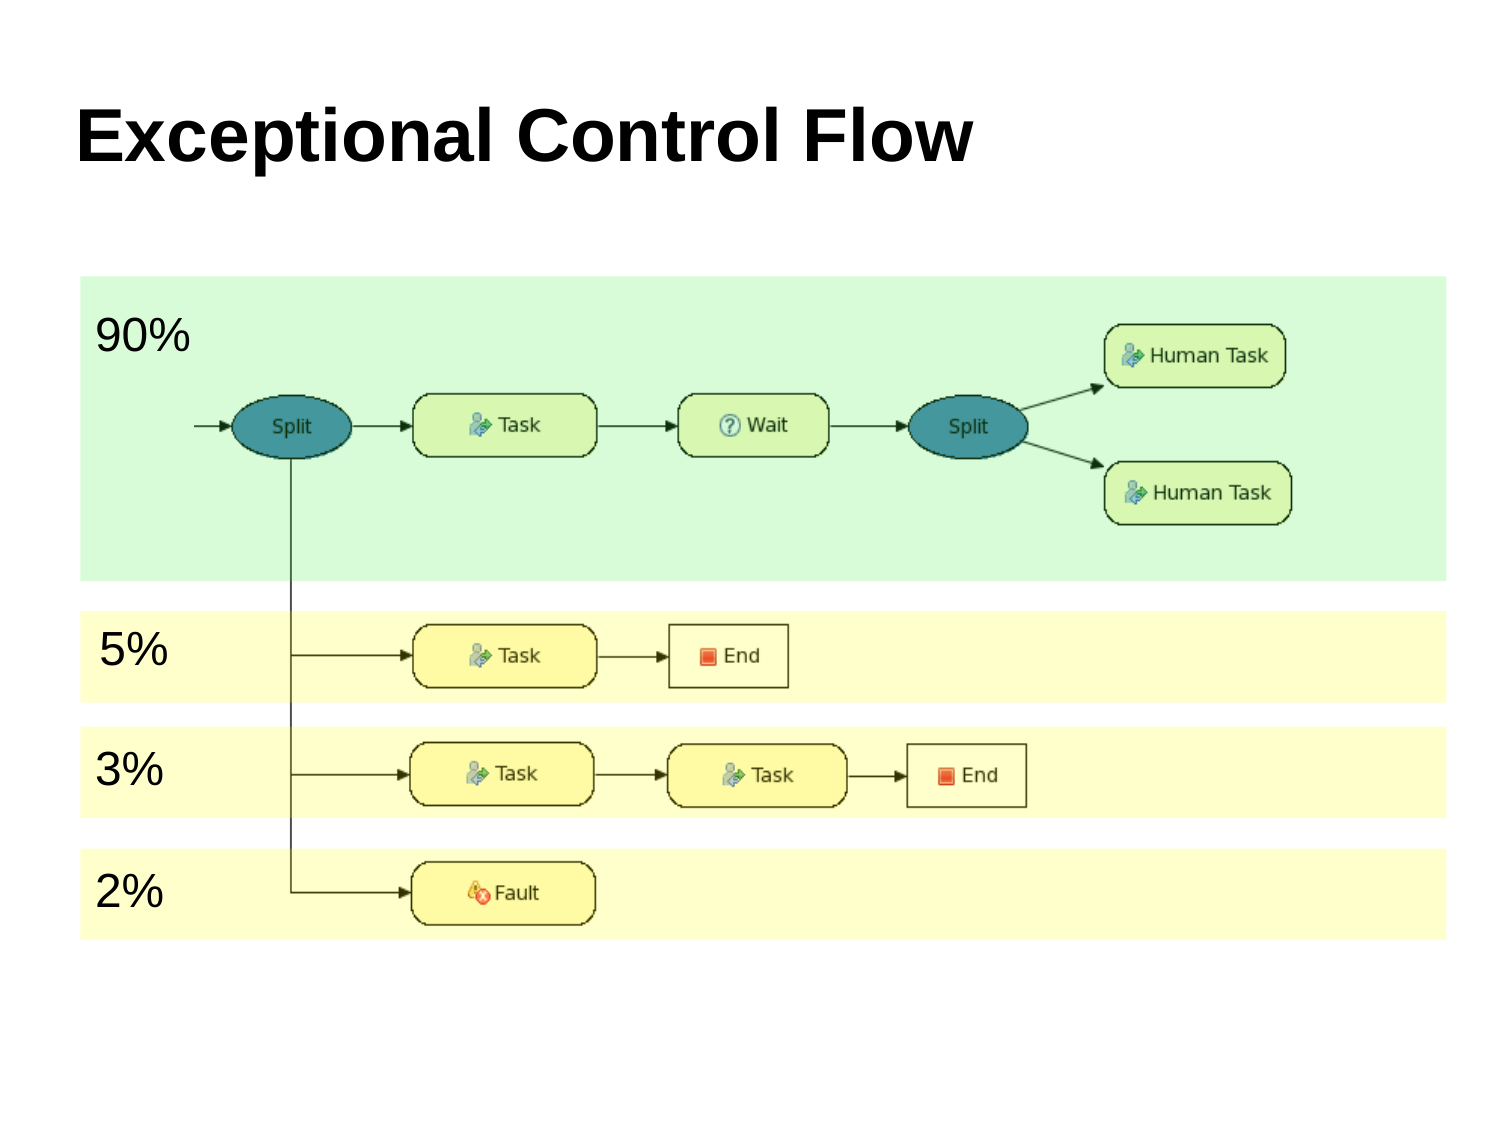

# Exceptional Control Flow
90%
5%
3%
2%